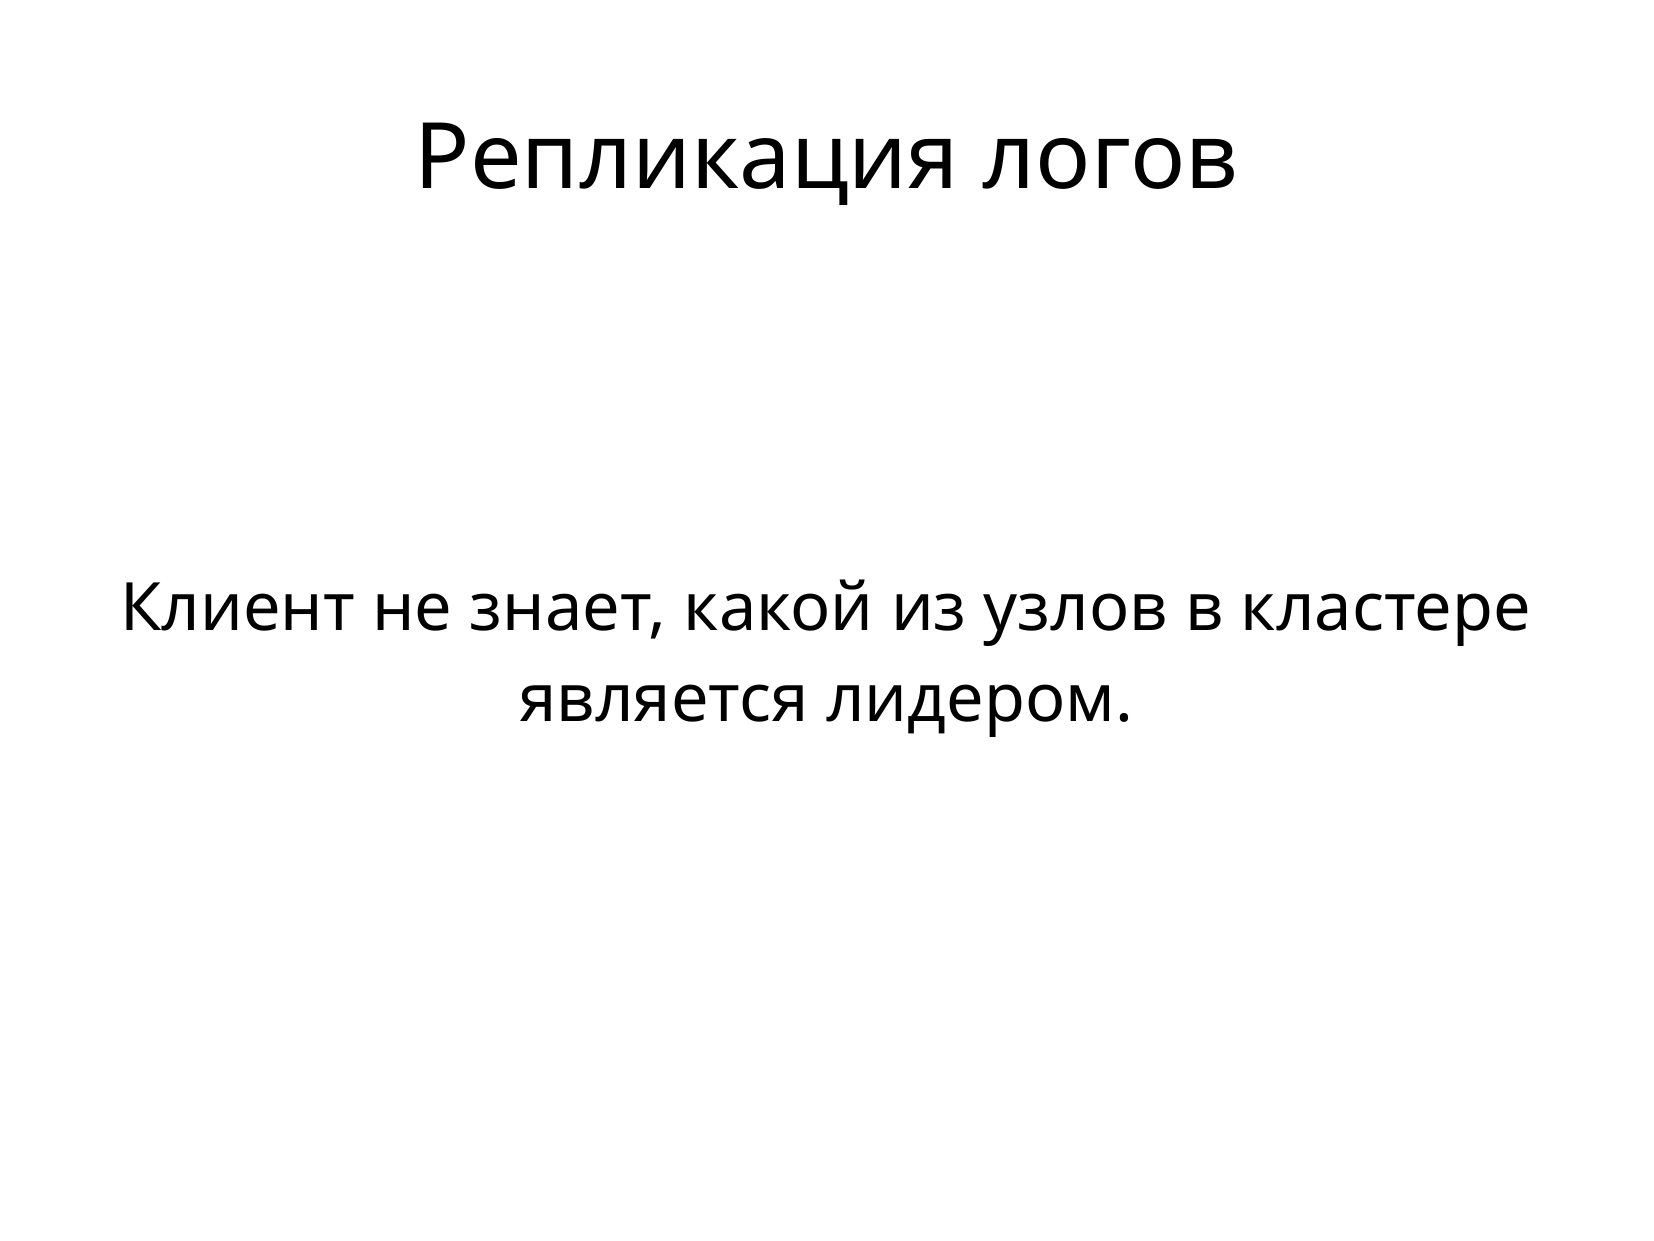

# Репликация логов
Клиент не знает, какой из узлов в кластере является лидером.